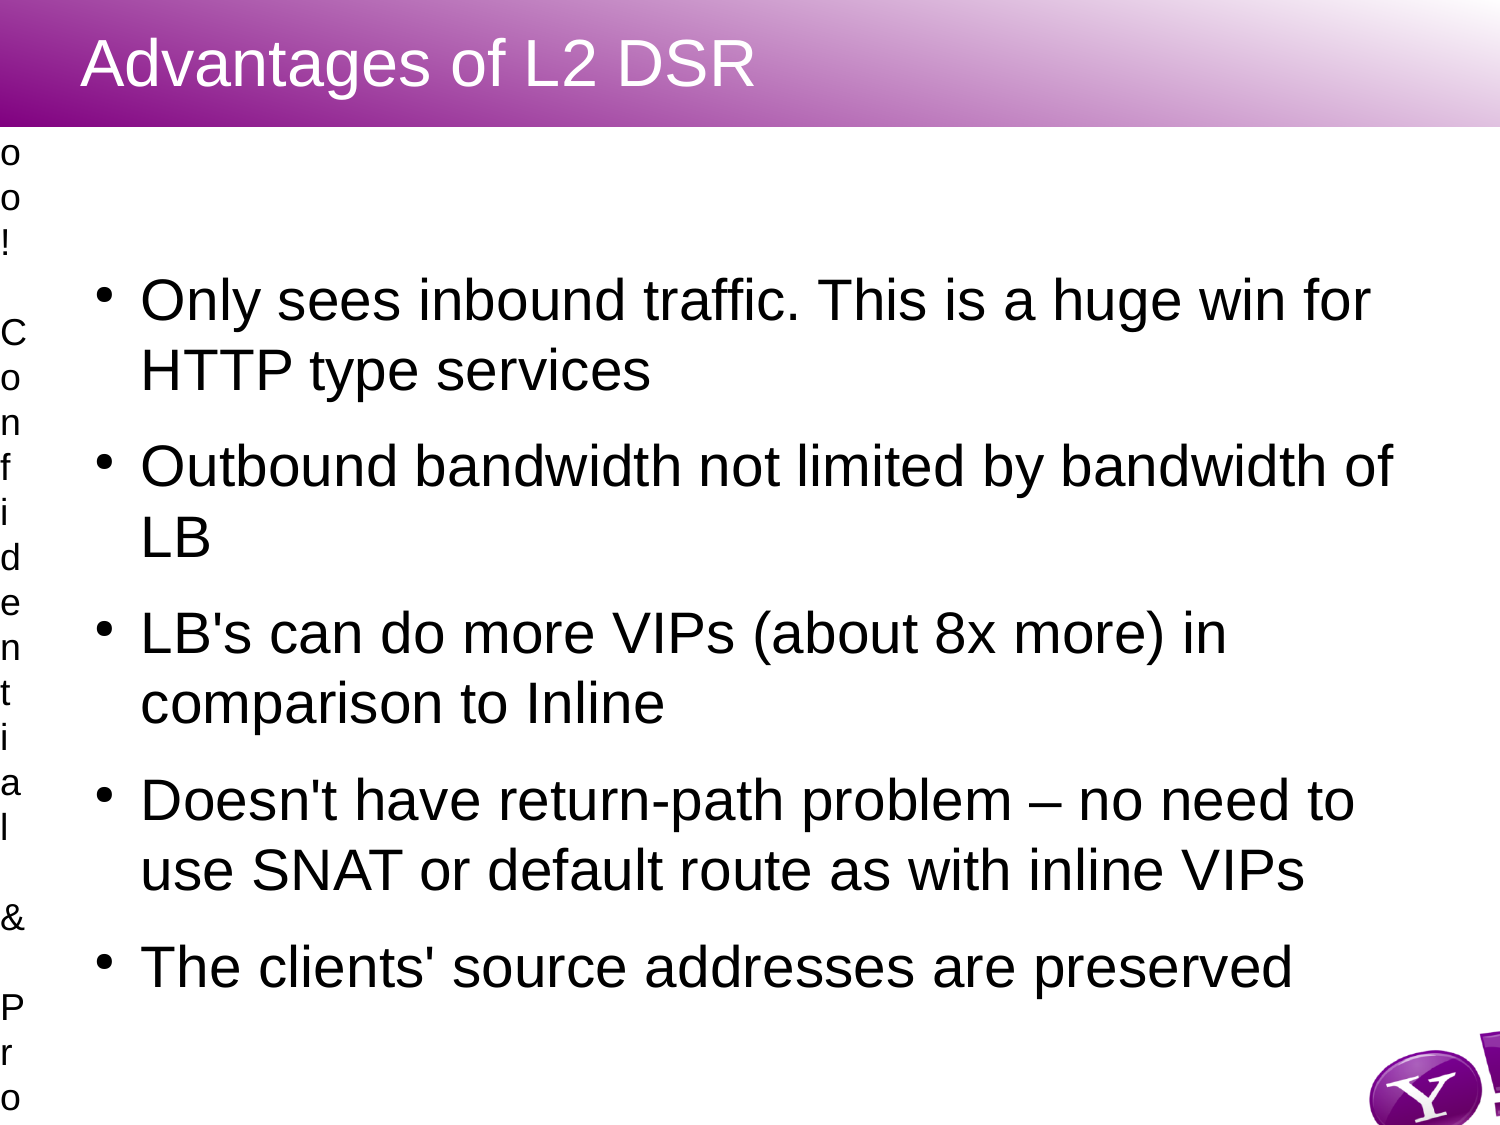

Advantages of L2 DSR
7
#
Only sees inbound traffic. This is a huge win for HTTP type services
Outbound bandwidth not limited by bandwidth of LB
LB's can do more VIPs (about 8x more) in comparison to Inline
Doesn't have return-path problem – no need to use SNAT or default route as with inline VIPs
The clients' source addresses are preserved